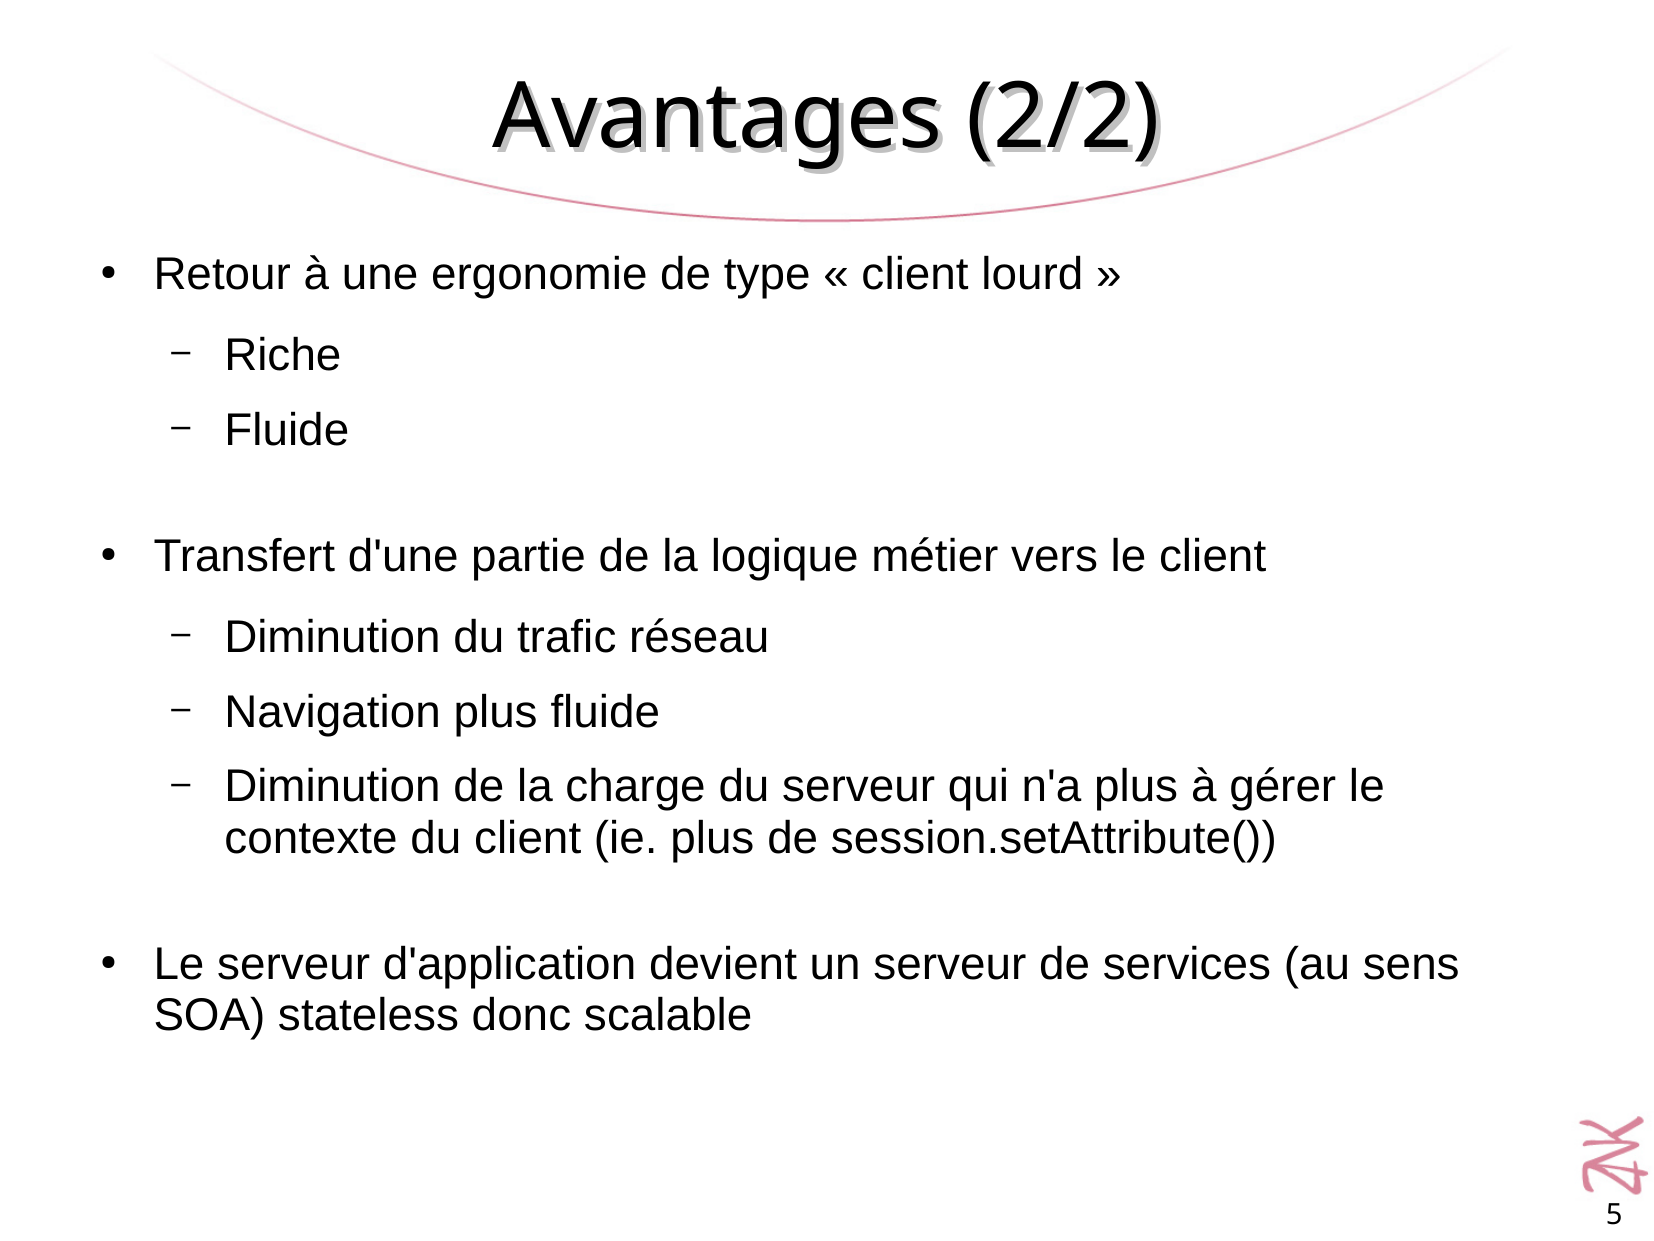

# Avantages (2/2)
Retour à une ergonomie de type « client lourd »
Riche
Fluide
Transfert d'une partie de la logique métier vers le client
Diminution du trafic réseau
Navigation plus fluide
Diminution de la charge du serveur qui n'a plus à gérer le contexte du client (ie. plus de session.setAttribute())
Le serveur d'application devient un serveur de services (au sens SOA) stateless donc scalable
5